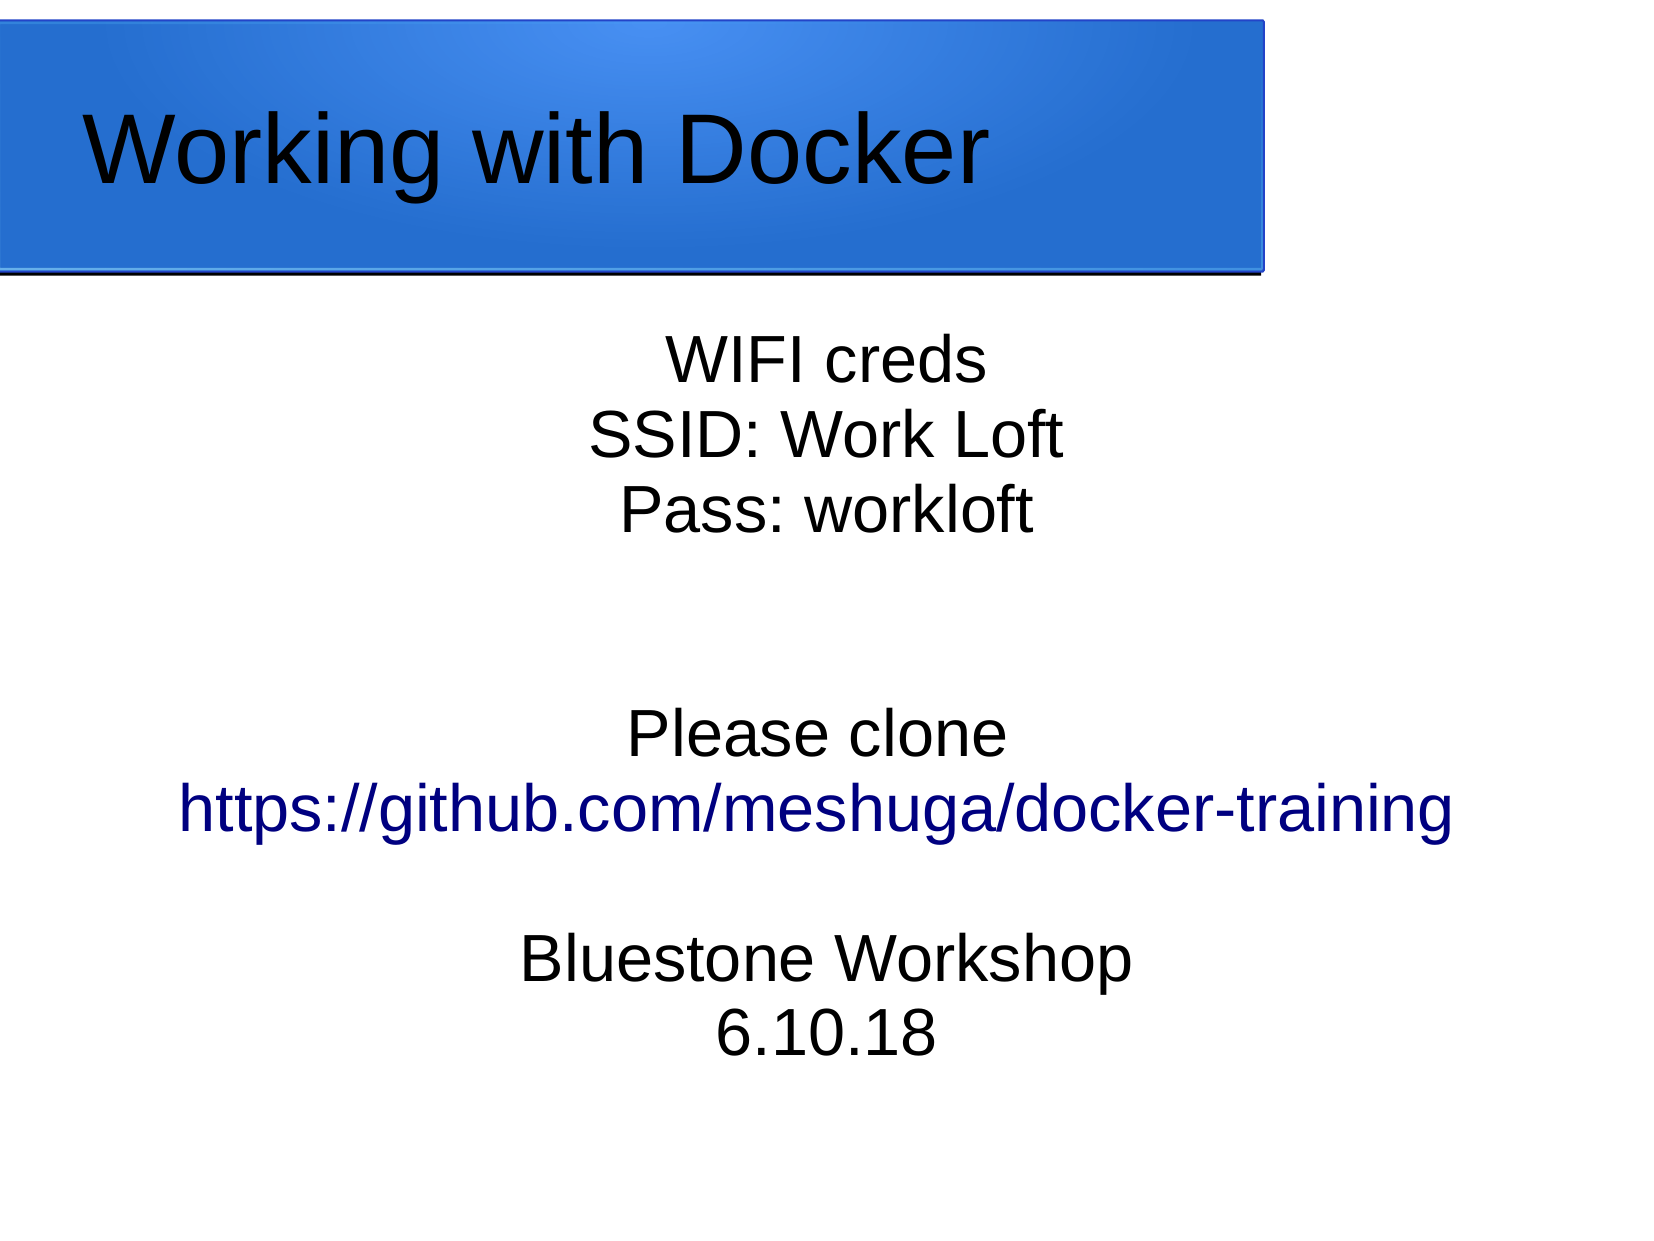

# Working with Docker
WIFI creds
SSID: Work Loft
Pass: workloft
Please clone https://github.com/meshuga/docker-training
Bluestone Workshop
6.10.18